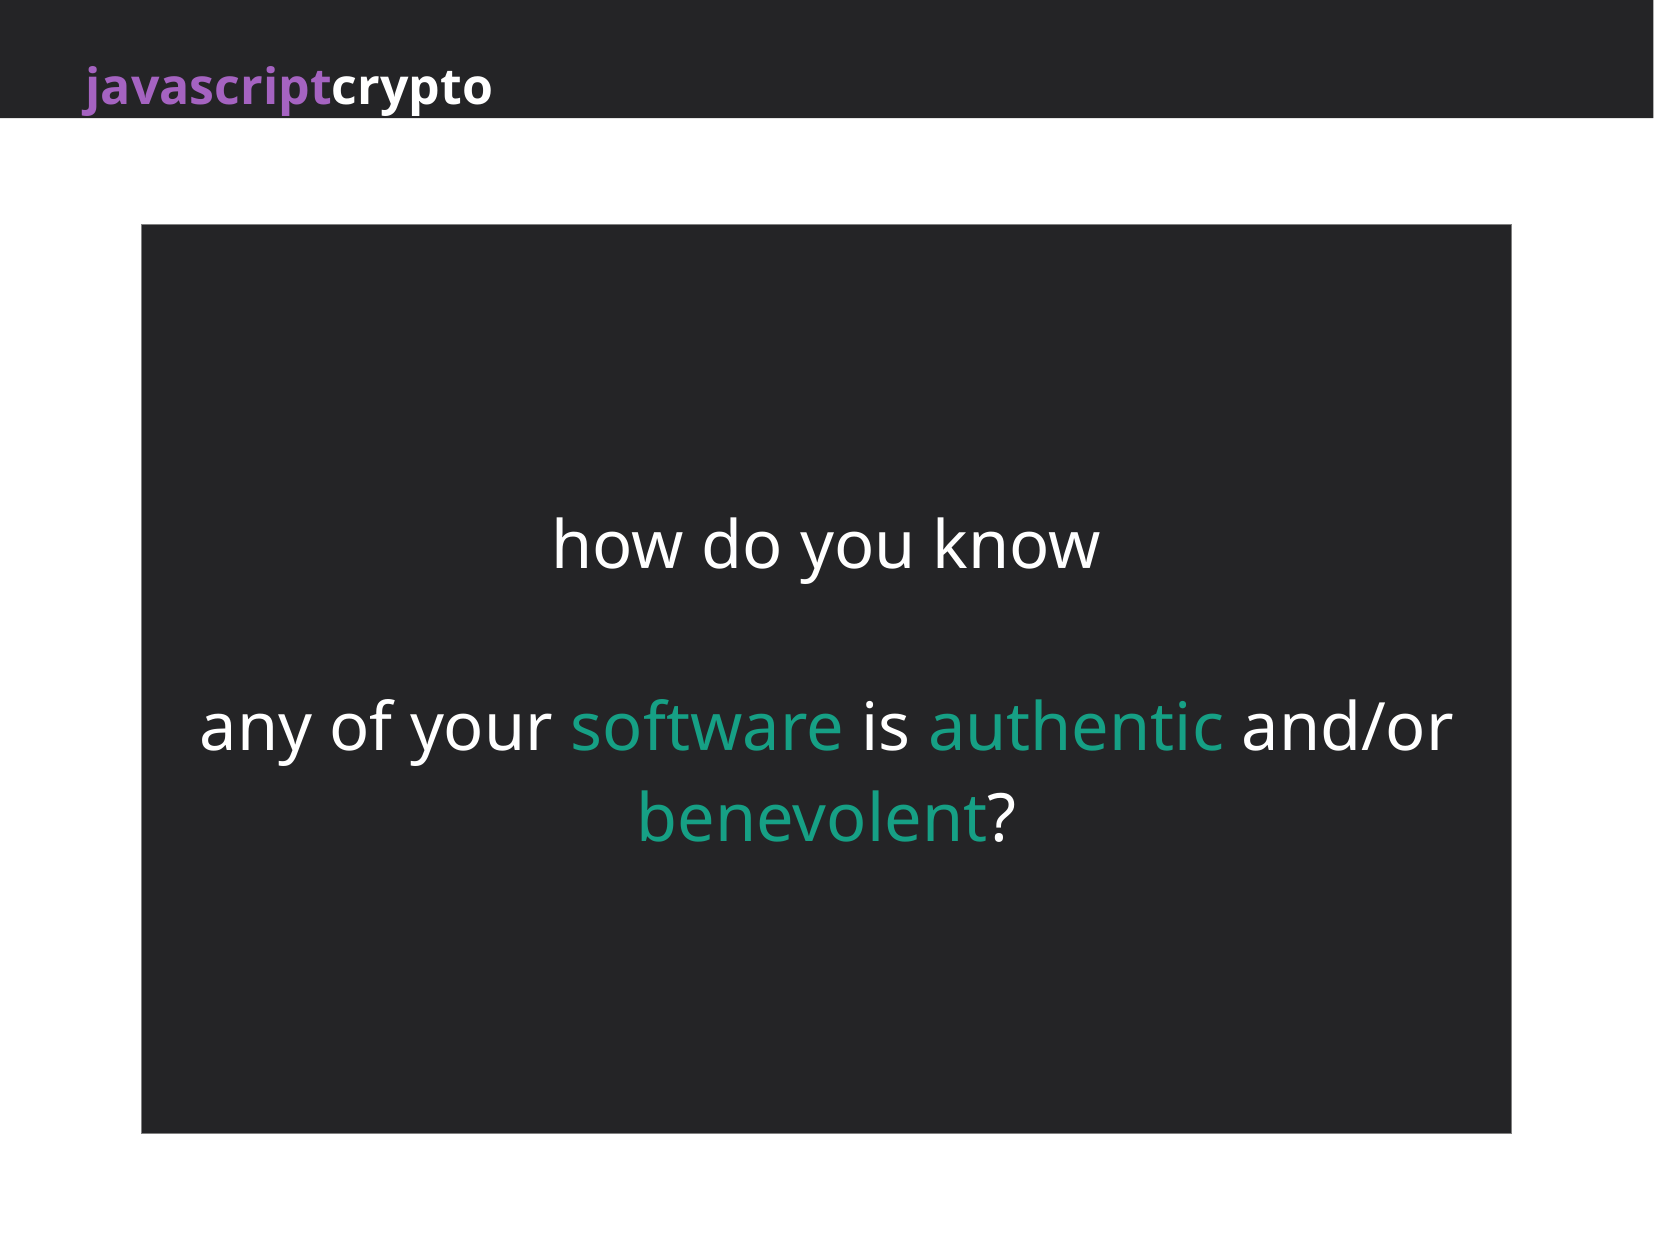

javascriptcrypto
how do you know
any of your software is authentic and/or
benevolent?